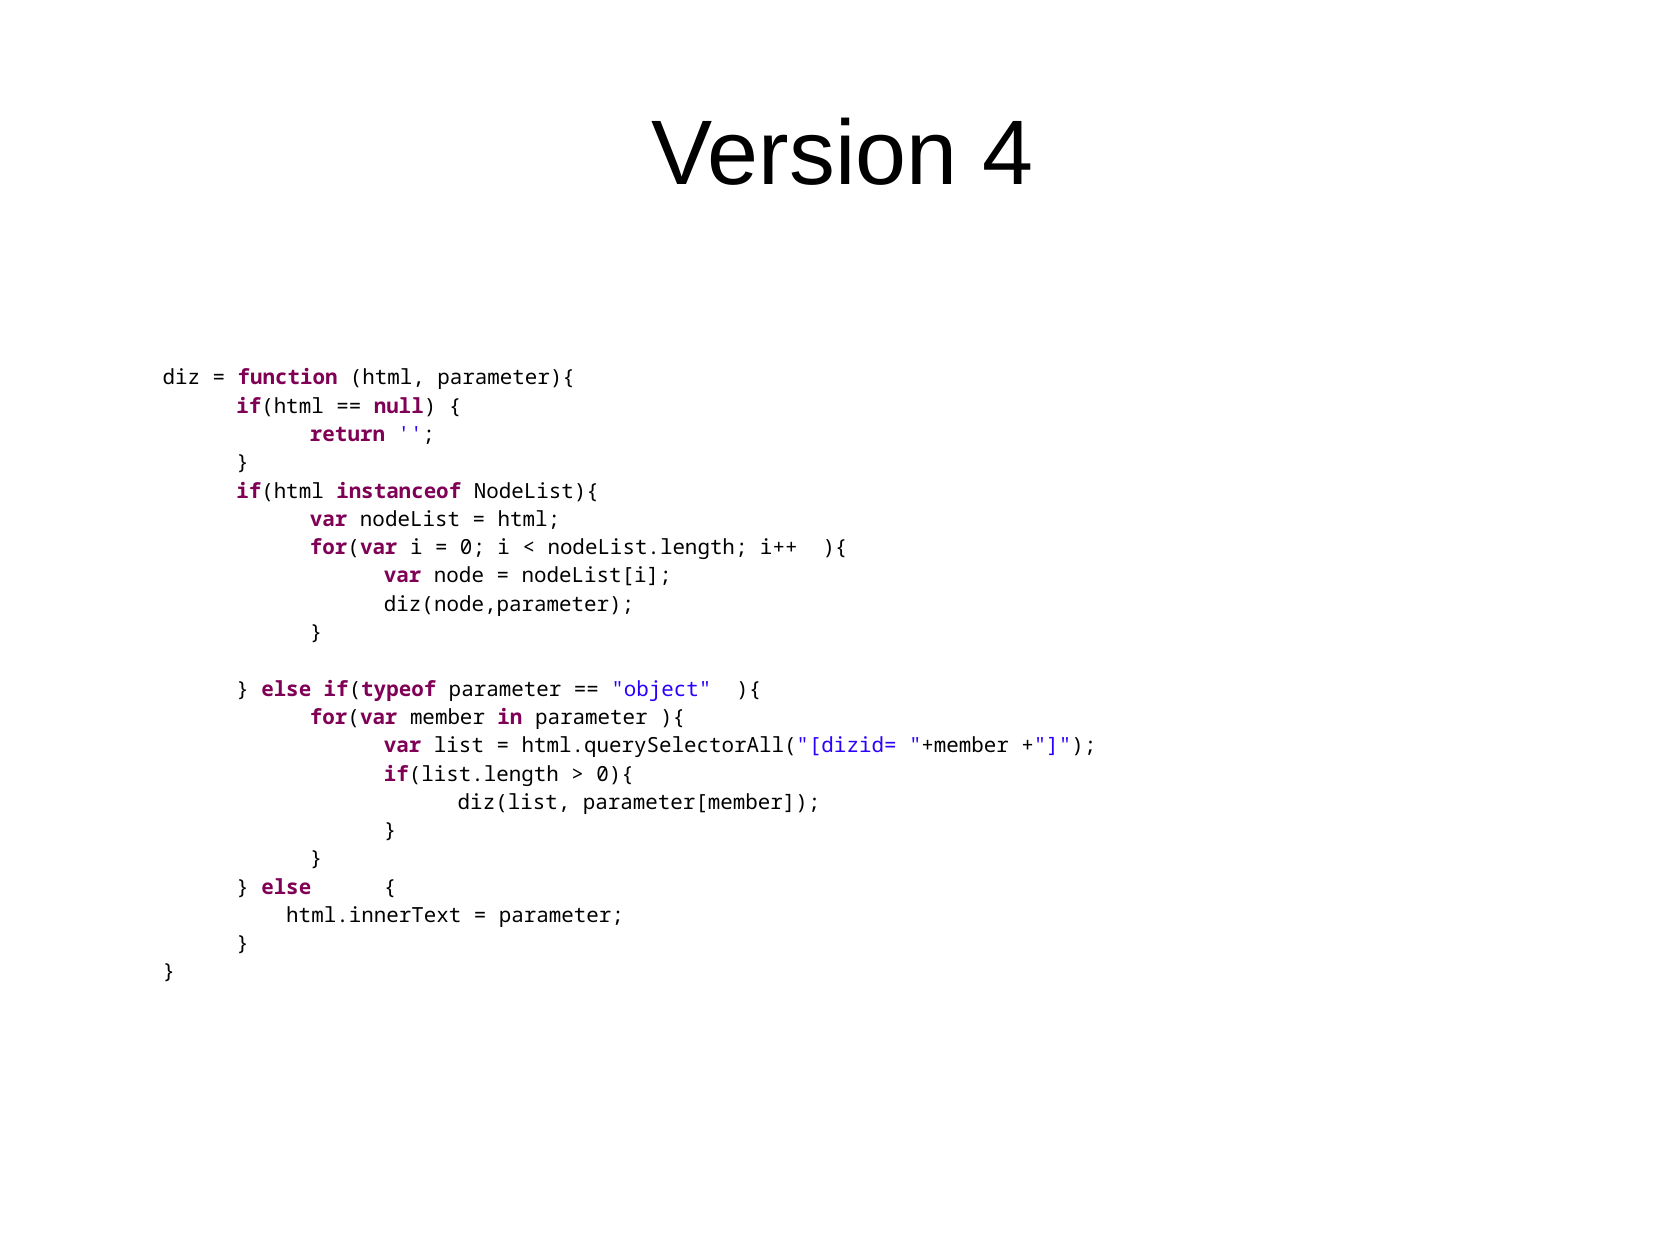

# Version 4
diz = function (html, parameter){
	if(html == null) {
		return '';
	}
	if(html instanceof NodeList){
		var nodeList = html;
		for(var i = 0; i < nodeList.length; i++ ){
			var node = nodeList[i];
			diz(node,parameter);
		}
	} else if(typeof parameter == "object" ){
		for(var member in parameter ){
			var list = html.querySelectorAll("[dizid= "+member +"]");
			if(list.length > 0){
				diz(list, parameter[member]);
			}
		}
	} else 	{
	 html.innerText = parameter;
	}
}